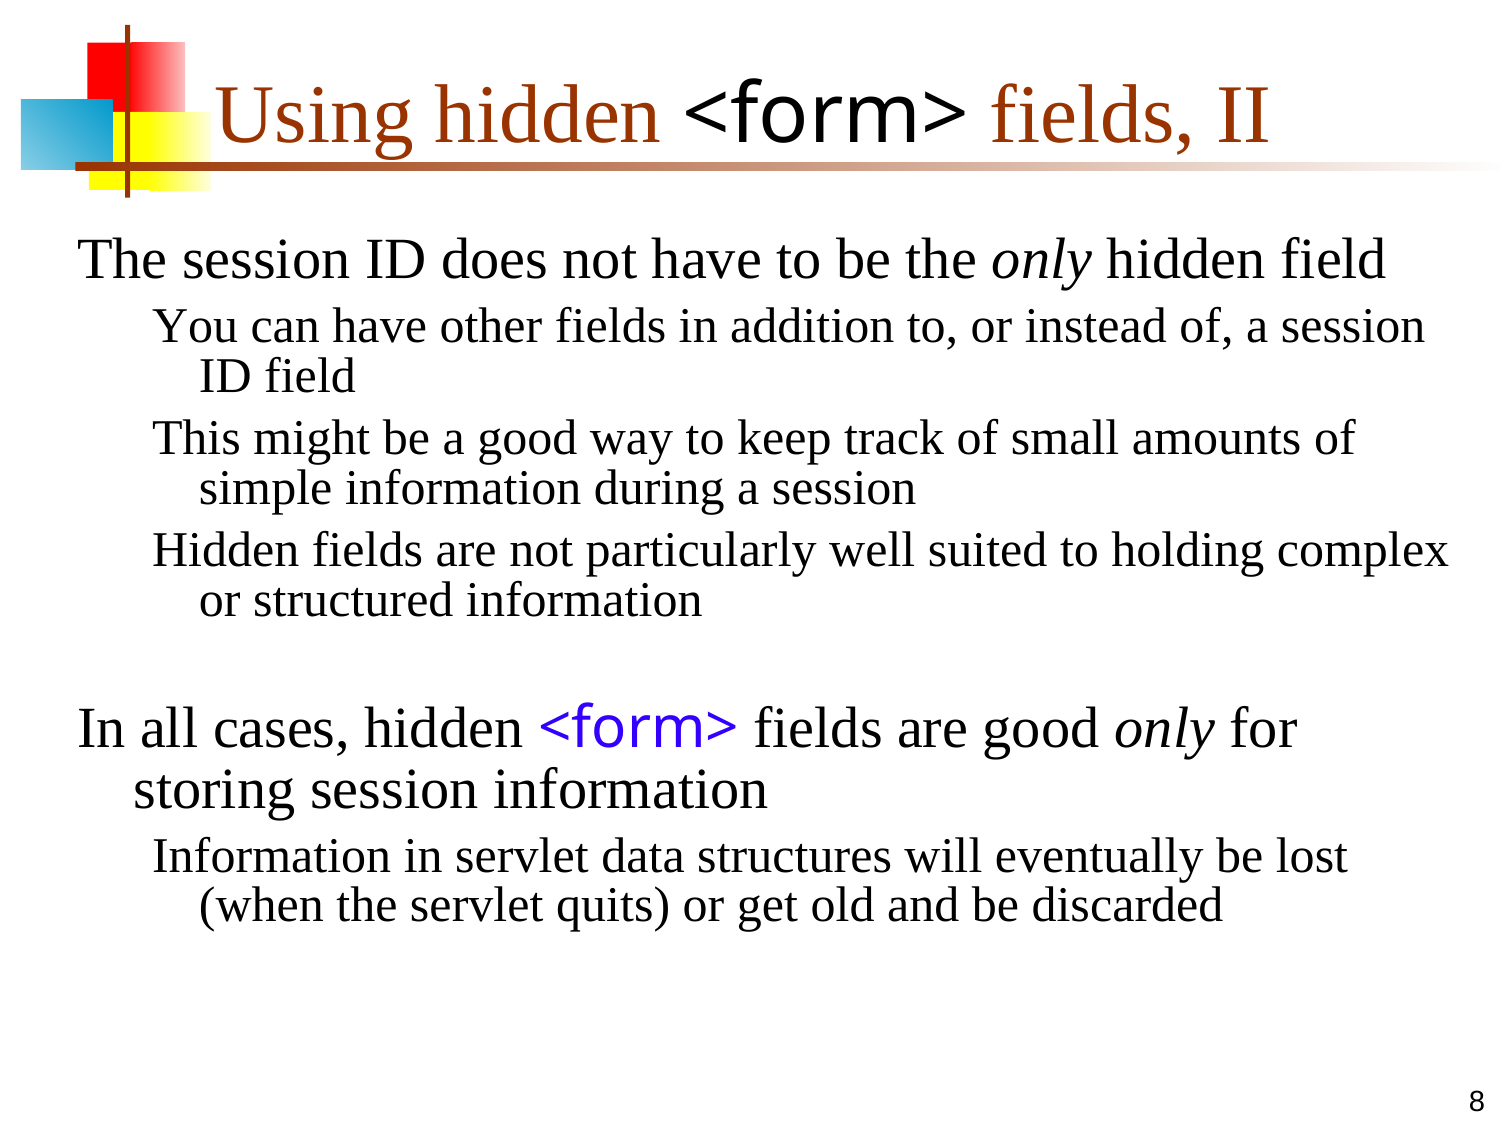

# Using hidden <form> fields, II
The session ID does not have to be the only hidden field
You can have other fields in addition to, or instead of, a session ID field
This might be a good way to keep track of small amounts of simple information during a session
Hidden fields are not particularly well suited to holding complex or structured information
In all cases, hidden <form> fields are good only for storing session information
Information in servlet data structures will eventually be lost (when the servlet quits) or get old and be discarded
8